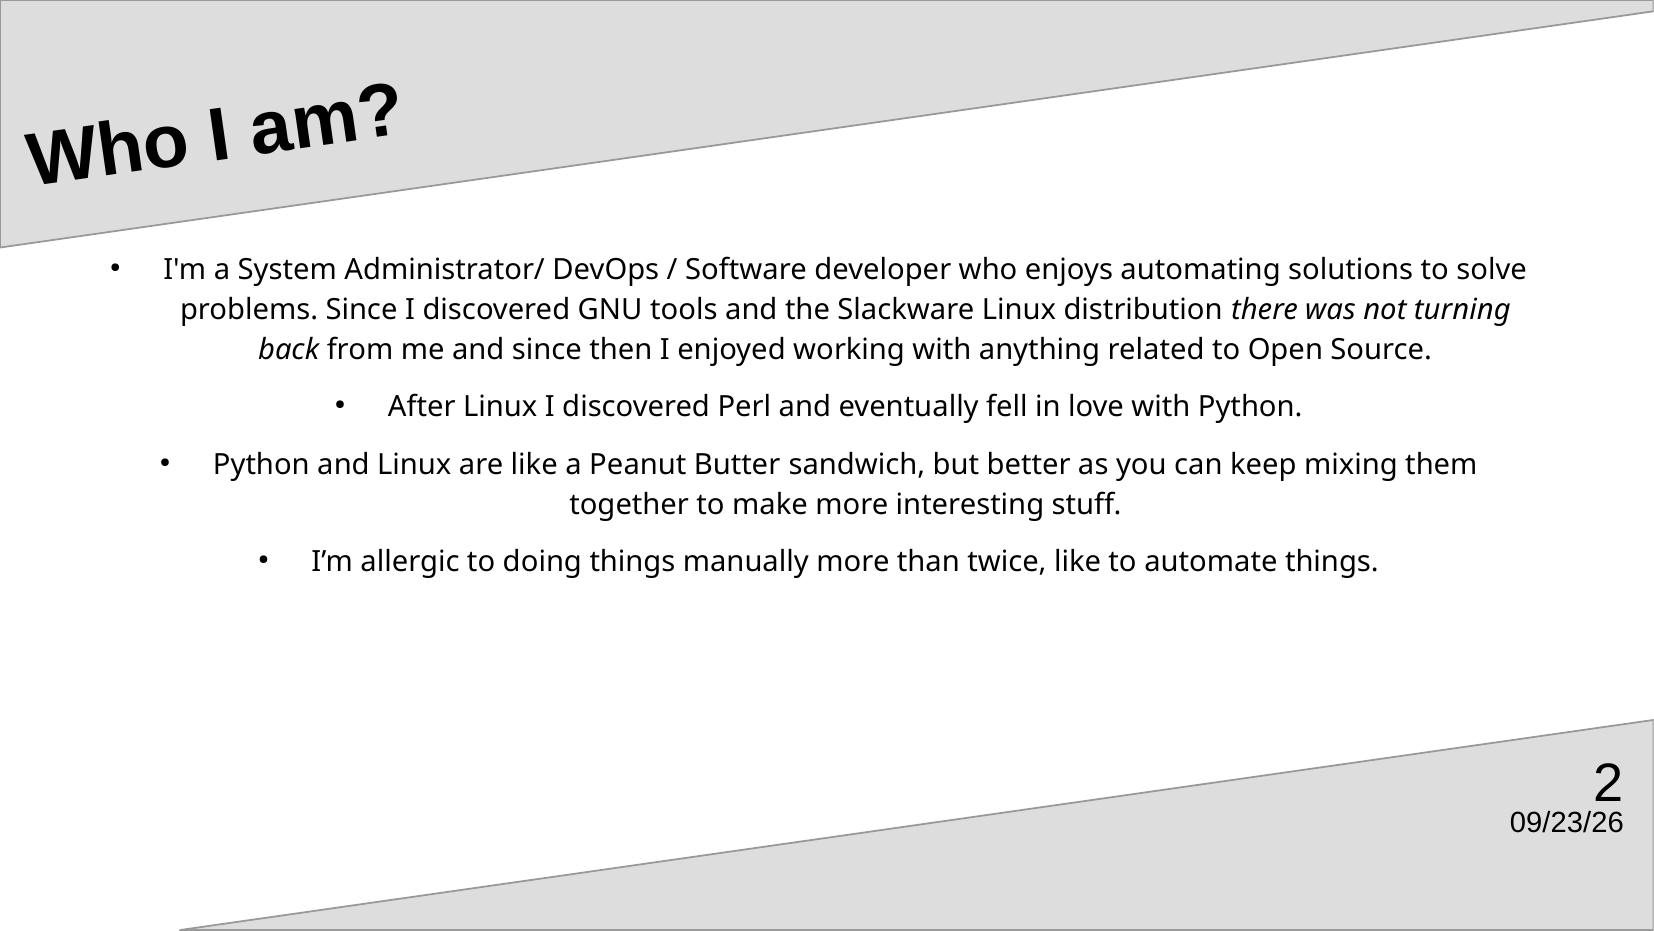

# Who I am?
I'm a System Administrator/ DevOps / Software developer who enjoys automating solutions to solve problems. Since I discovered GNU tools and the Slackware Linux distribution there was not turning back from me and since then I enjoyed working with anything related to Open Source.
After Linux I discovered Perl and eventually fell in love with Python.
Python and Linux are like a Peanut Butter sandwich, but better as you can keep mixing them together to make more interesting stuff.
I’m allergic to doing things manually more than twice, like to automate things.
2